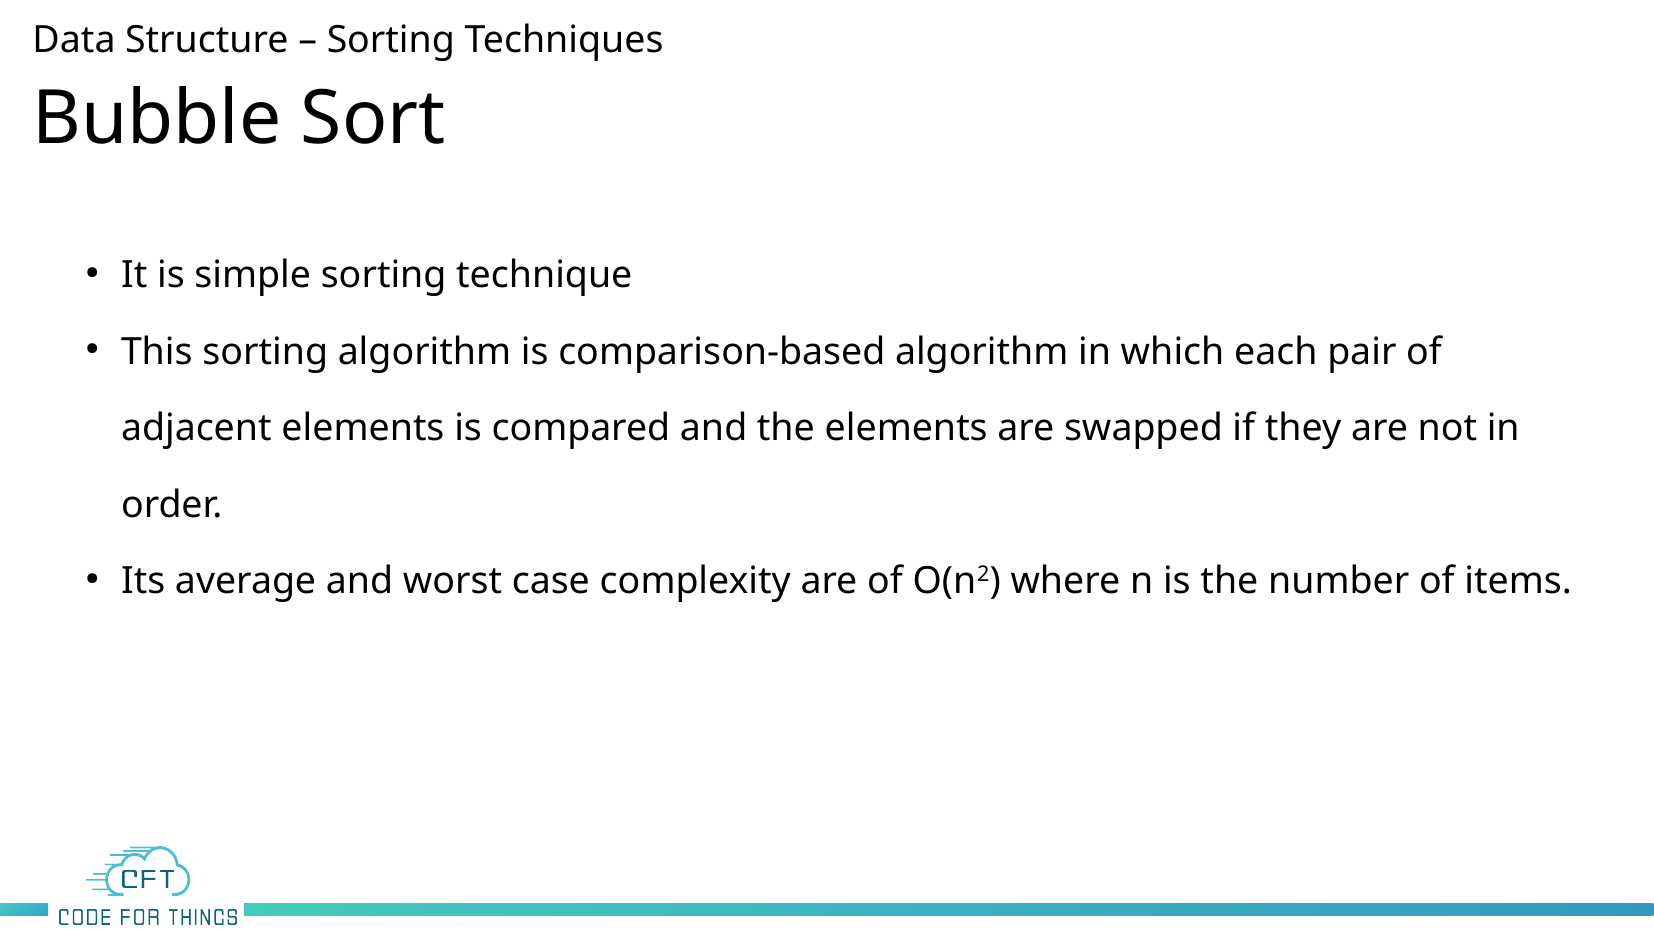

# Data Structure – Sorting Techniques Bubble Sort
It is simple sorting technique
This sorting algorithm is comparison-based algorithm in which each pair of adjacent elements is compared and the elements are swapped if they are not in order.
Its average and worst case complexity are of Ο(n2) where n is the number of items.